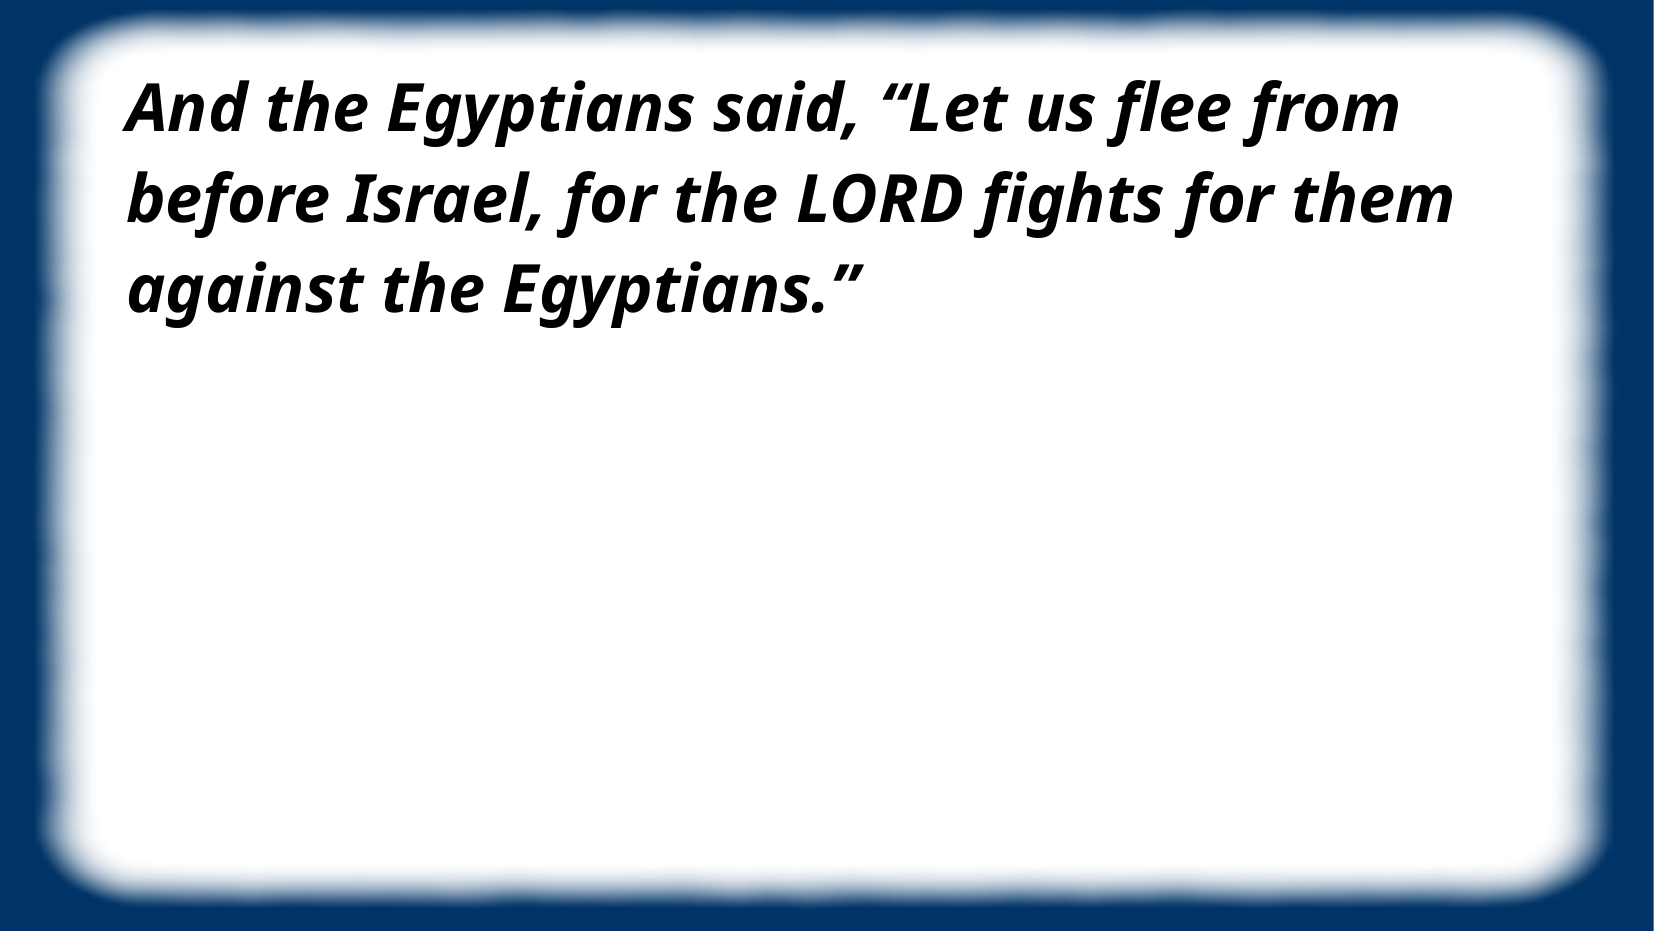

And the Egyptians said, “Let us flee from before Israel, for the Lord fights for them against the Egyptians.”